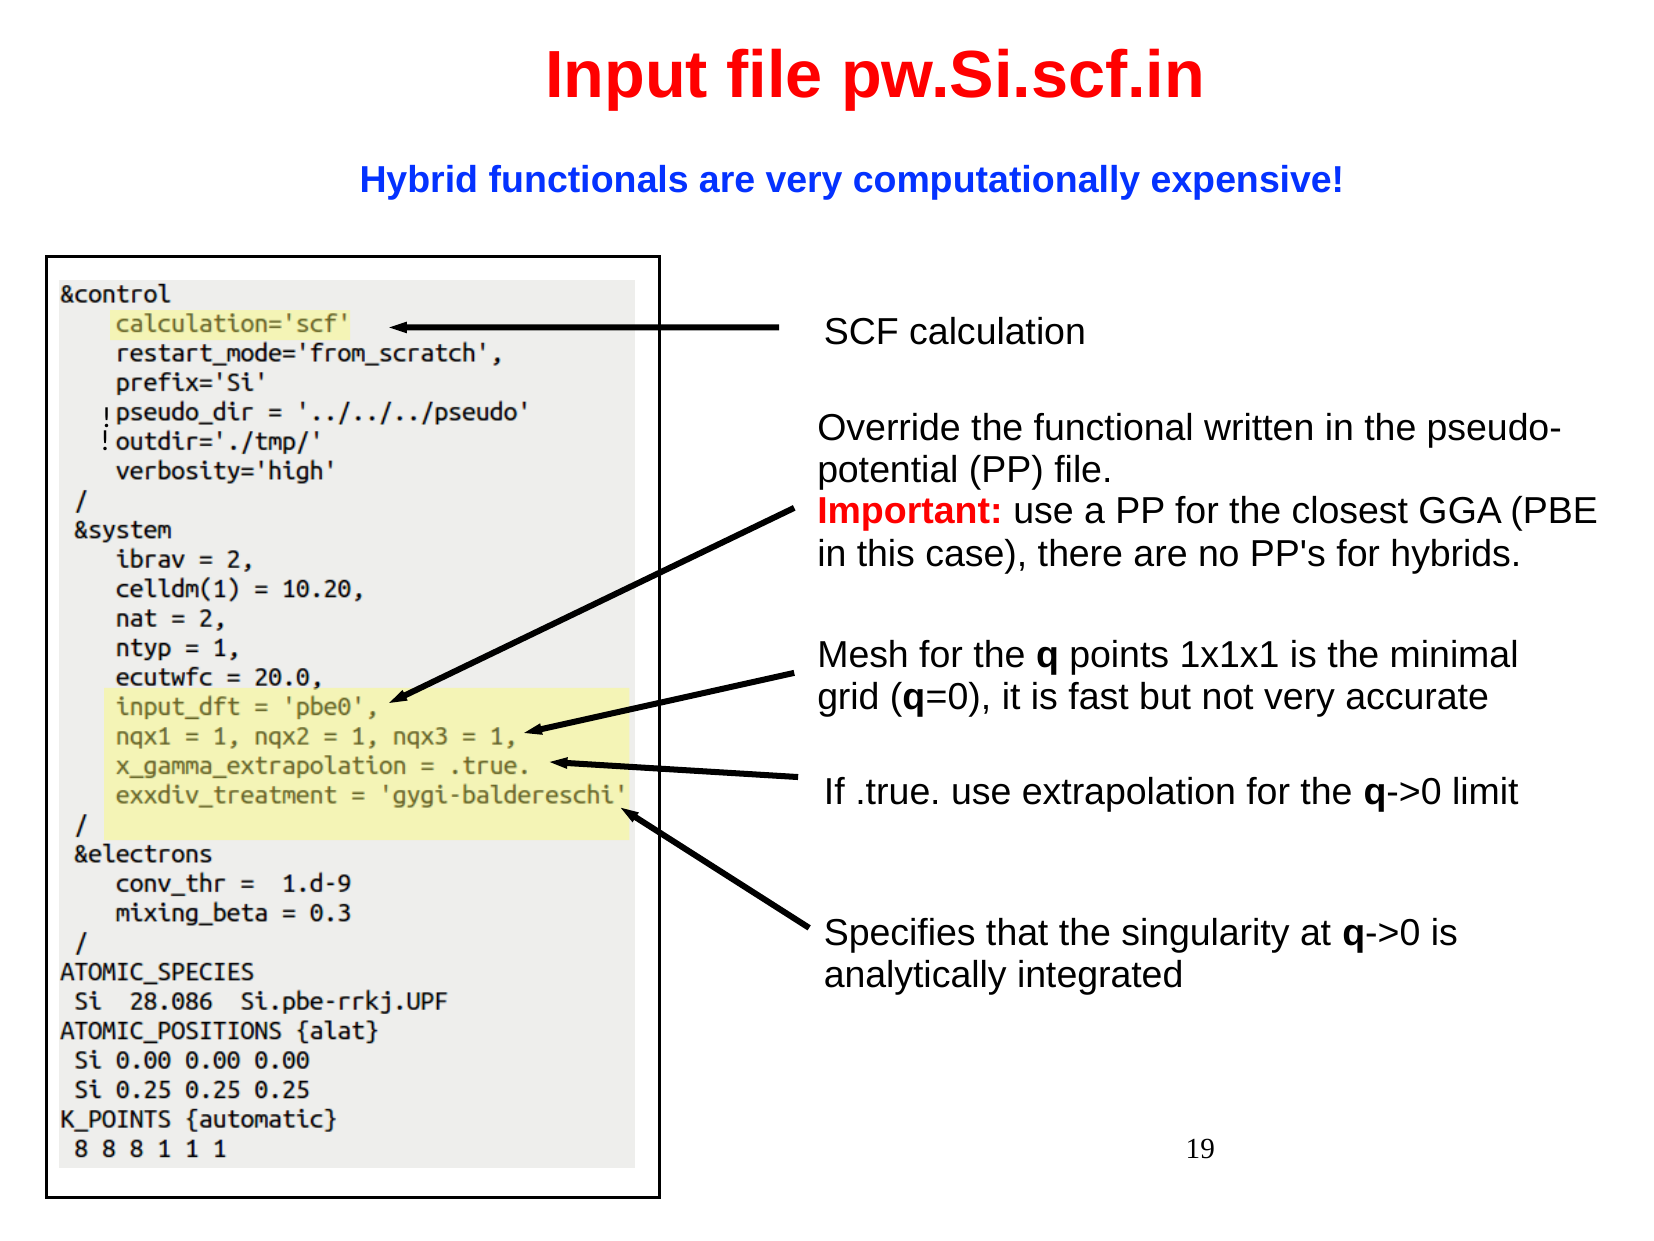

# Input file pw.Si.scf.in
Hybrid functionals are very computationally expensive!
SCF calculation
!
Override the functional written in the pseudo-
potential (PP) file.
Important: use a PP for the closest GGA (PBE
in this case), there are no PP's for hybrids.
!
Mesh for the q points 1x1x1 is the minimal
grid (q=0), it is fast but not very accurate
If .true. use extrapolation for the q->0 limit
Specifies that the singularity at q->0 is
analytically integrated